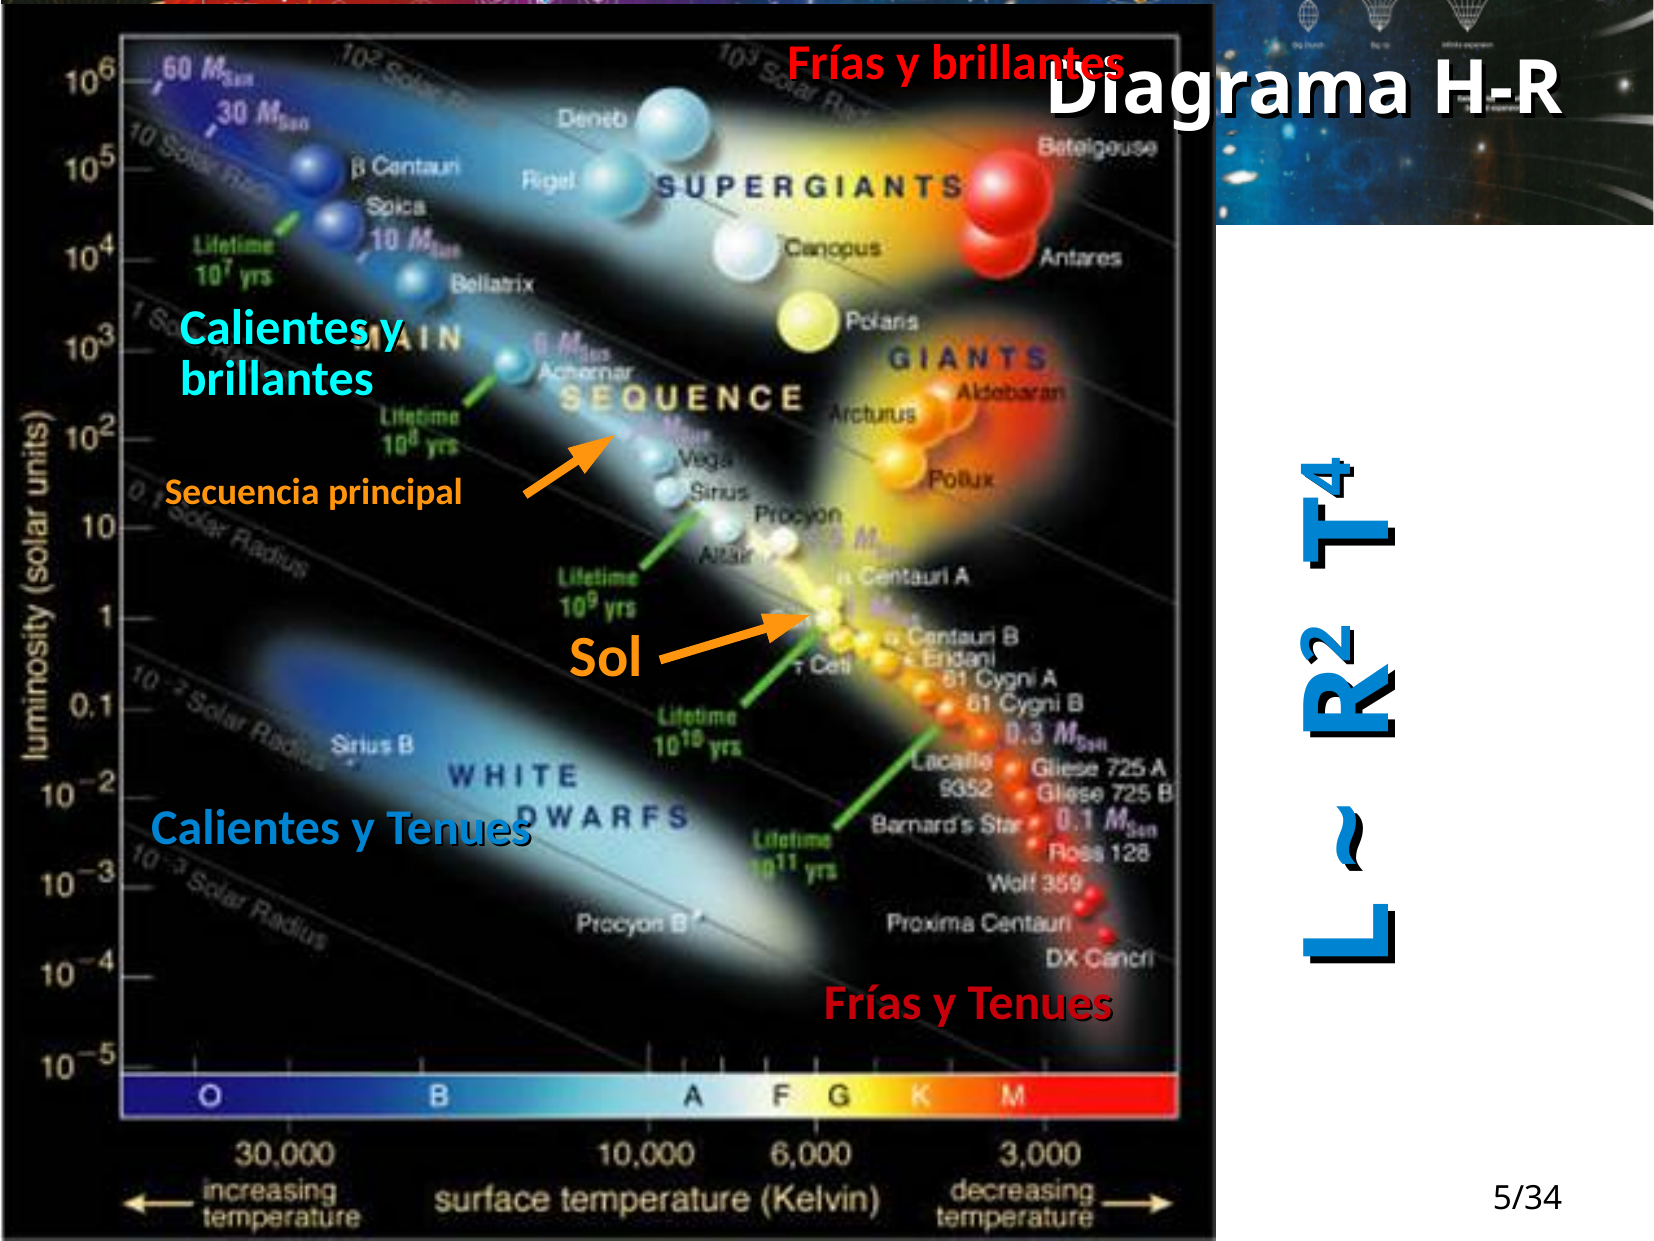

# Diagrama H-R
Frías y brillantes
Calientes y
brillantes
Secuencia principal
Sol
L ~ R2 T4
Calientes y Tenues
Frías y Tenues
Oct 16, 2019
Asorey IPAC 2019 U02C04
5